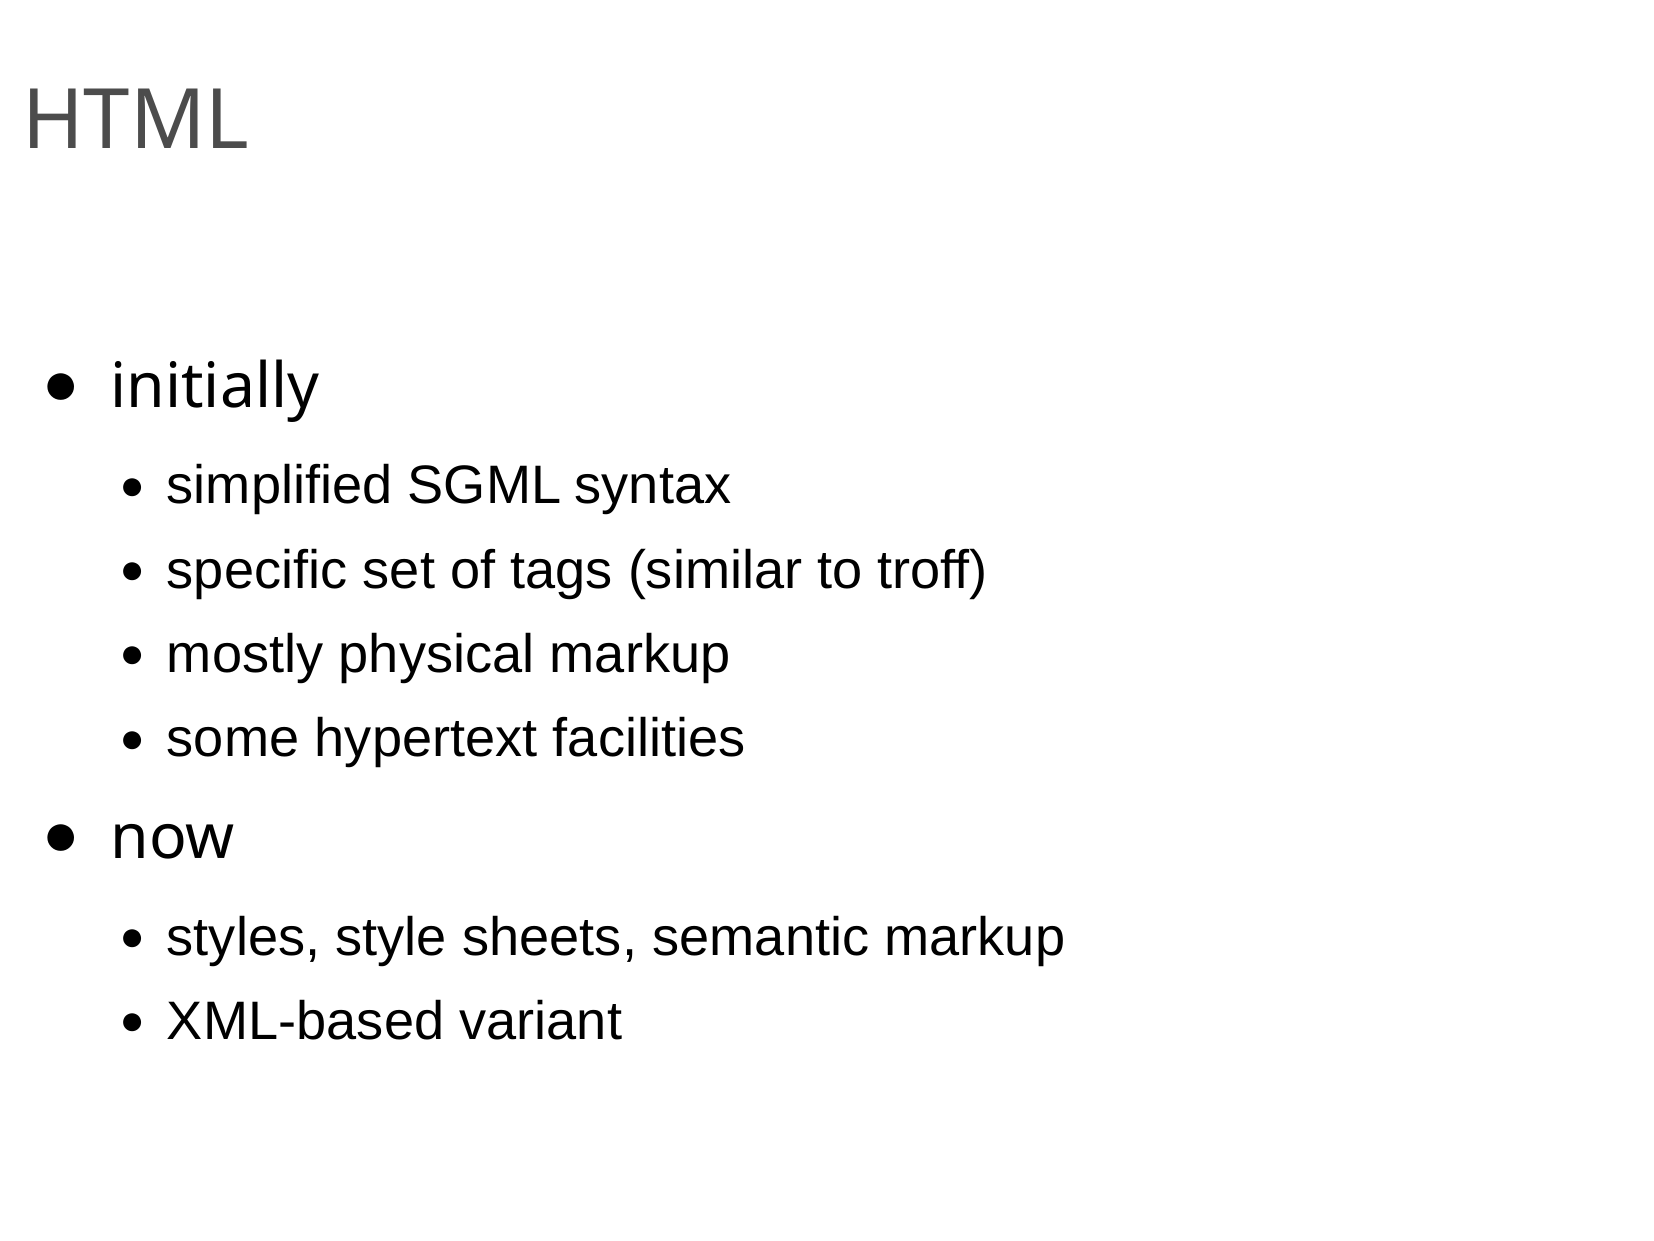

# HTML
initially
simplified SGML syntax
specific set of tags (similar to troff)
mostly physical markup
some hypertext facilities
now
styles, style sheets, semantic markup
XML-based variant